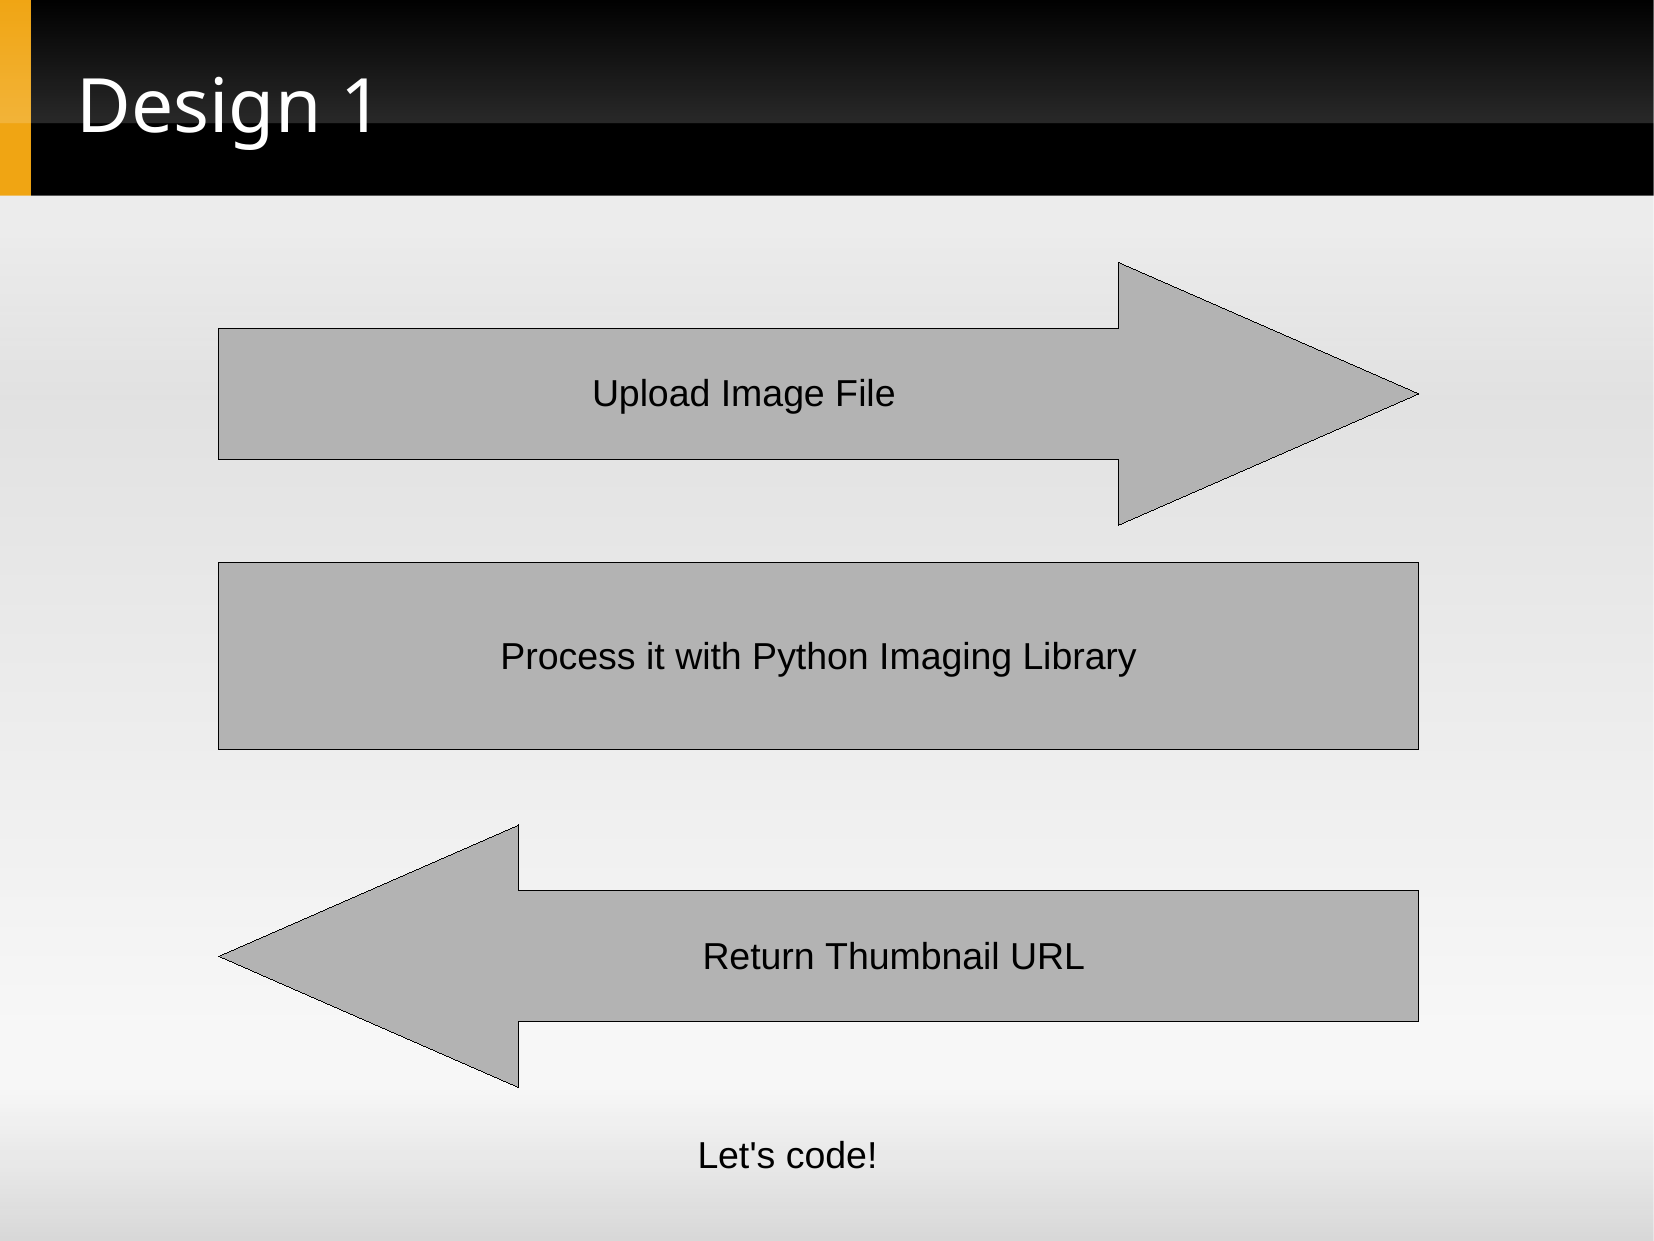

# Design 1
Upload Image File
Process it with Python Imaging Library
Return Thumbnail URL
Let's code!